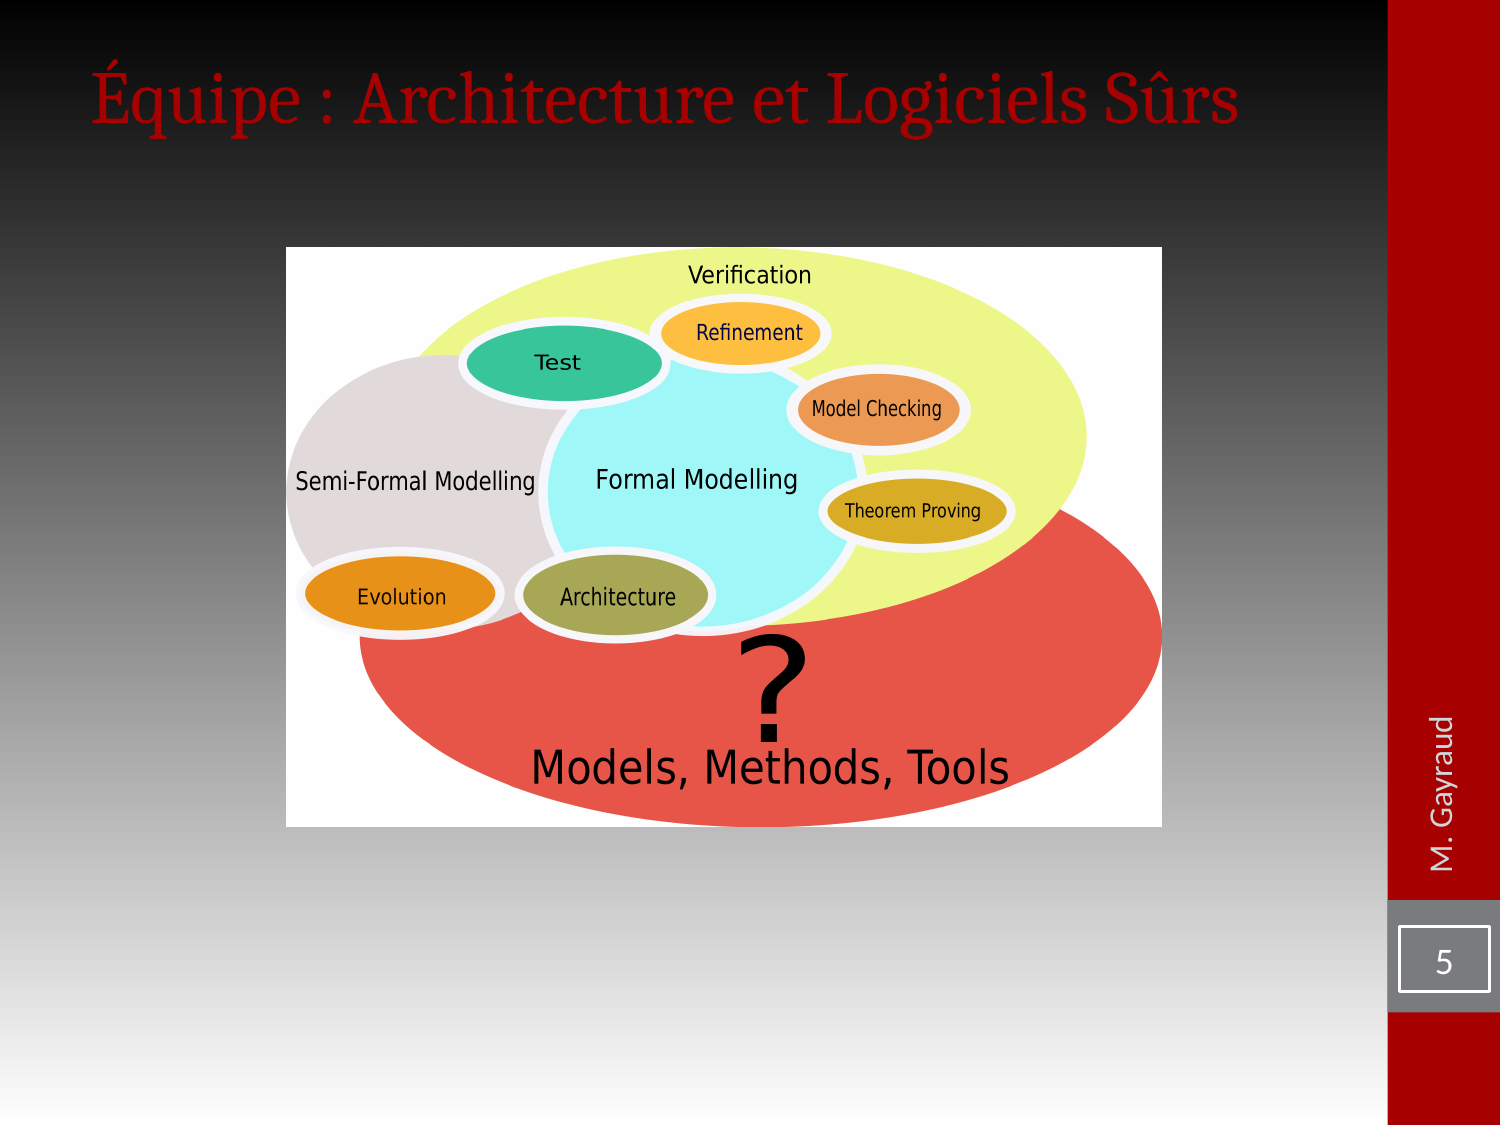

# Équipe : Architecture et Logiciels Sûrs
M. Gayraud